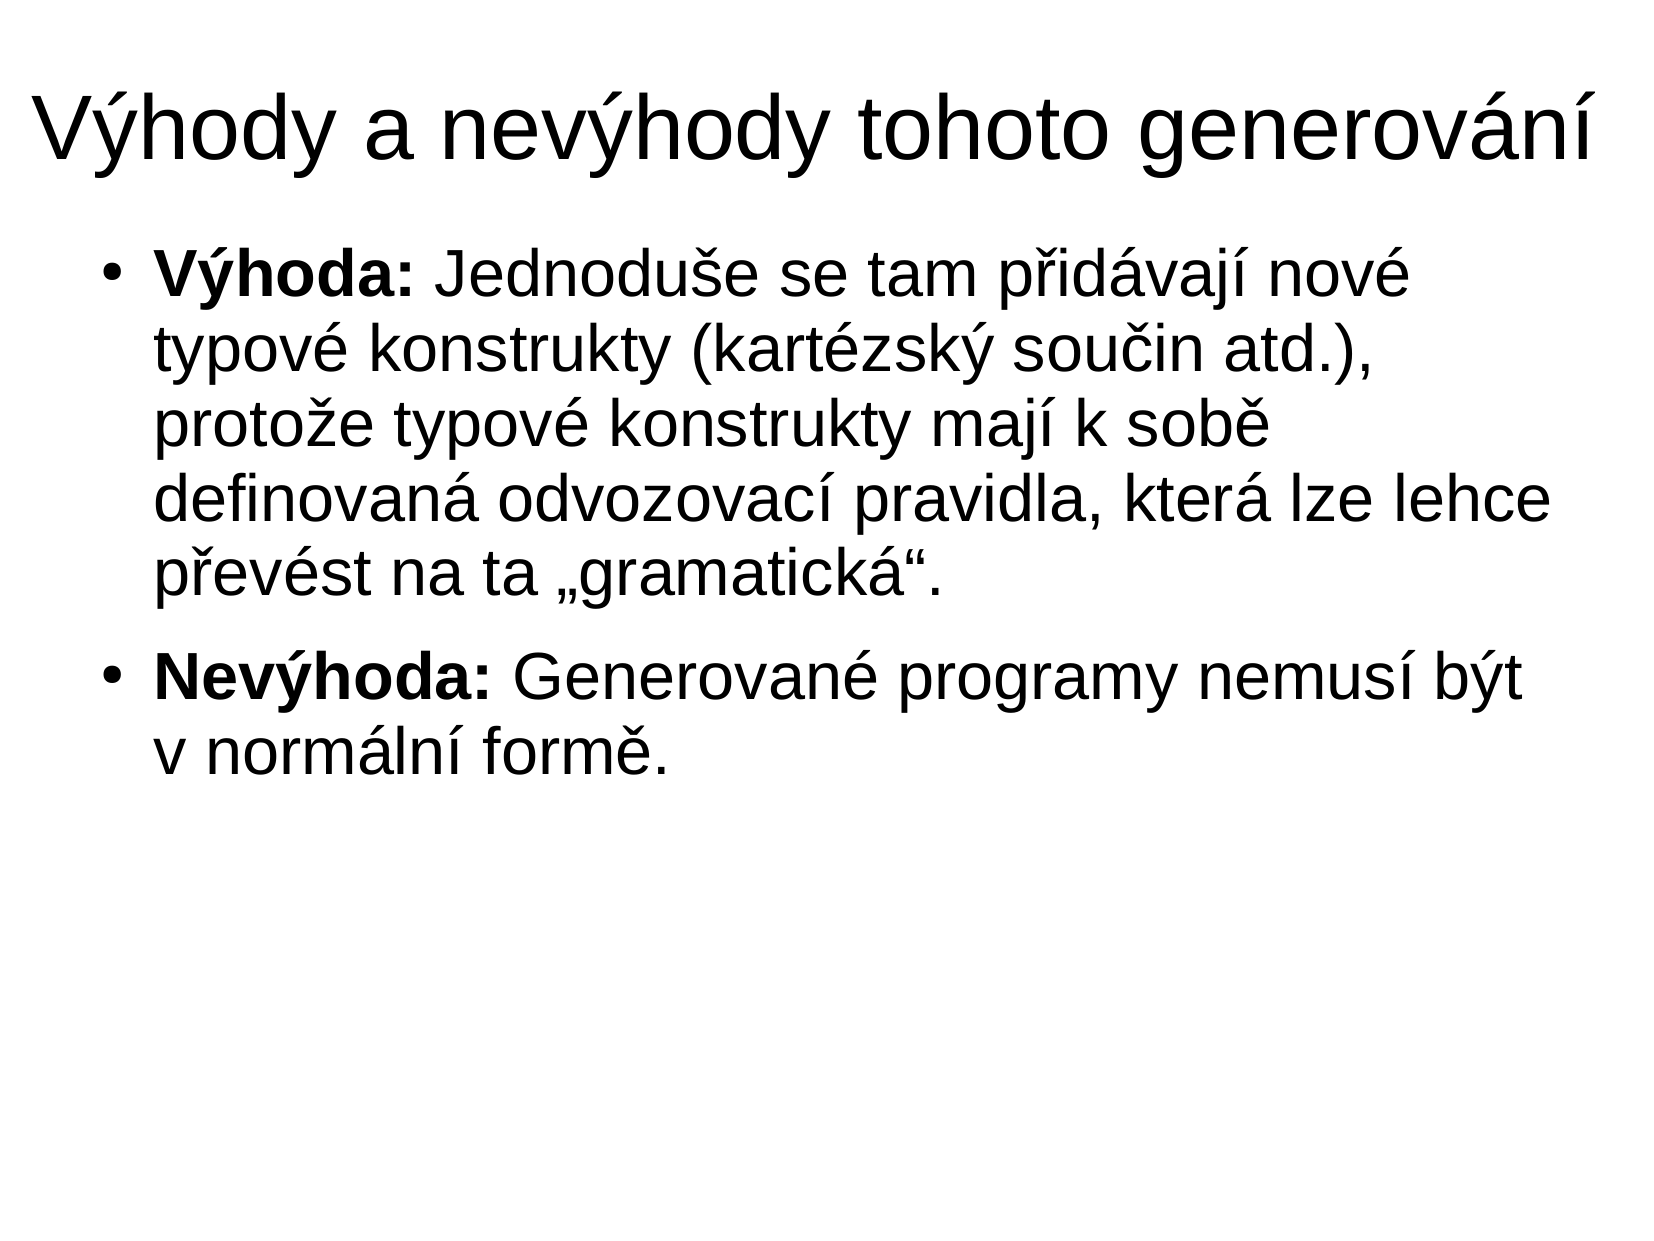

# Výhody a nevýhody tohoto generování
Výhoda: Jednoduše se tam přidávají nové typové konstrukty (kartézský součin atd.), protože typové konstrukty mají k sobě definovaná odvozovací pravidla, která lze lehce převést na ta „gramatická“.
Nevýhoda: Generované programy nemusí být v normální formě.